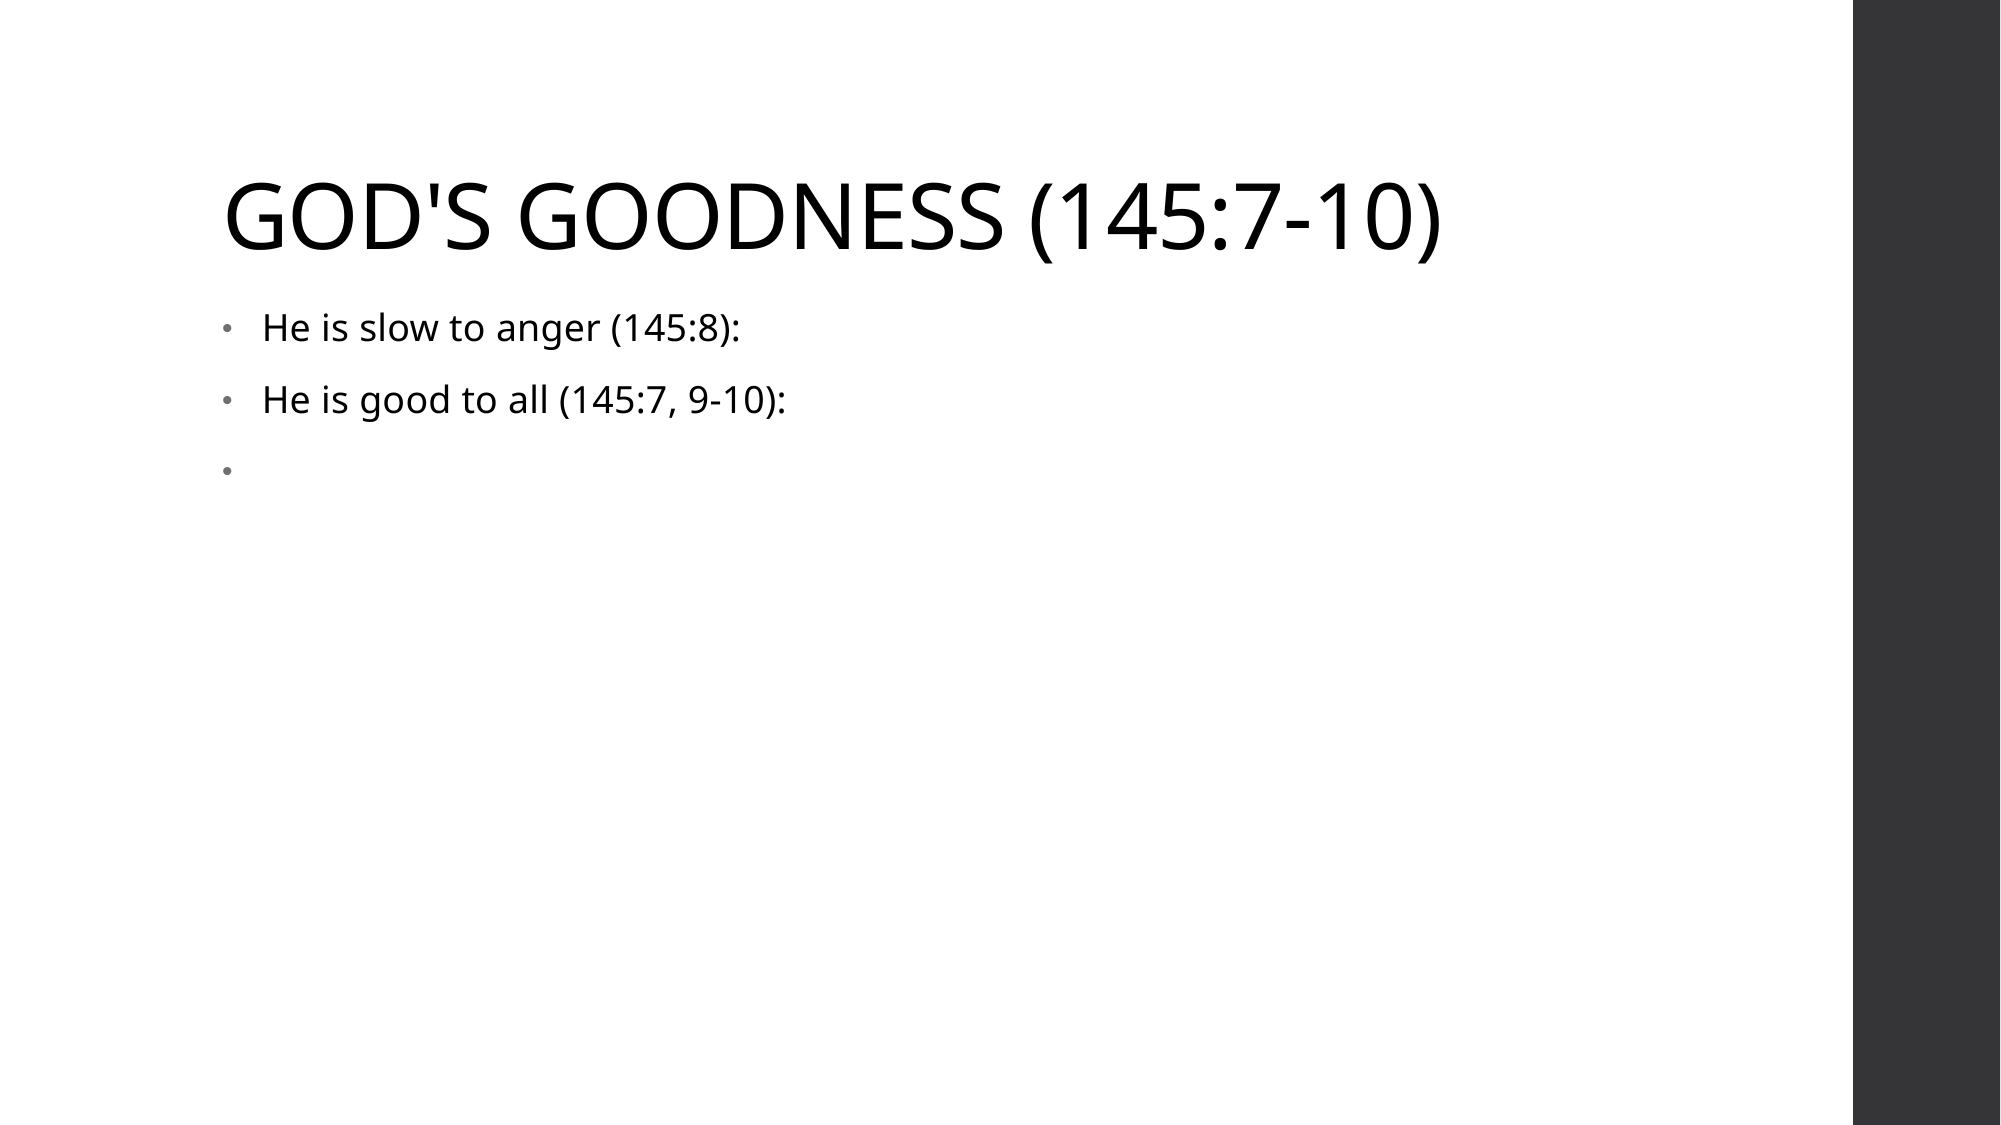

# GOD'S GOODNESS (145:7-10)
 He is slow to anger (145:8):
 He is good to all (145:7, 9-10):